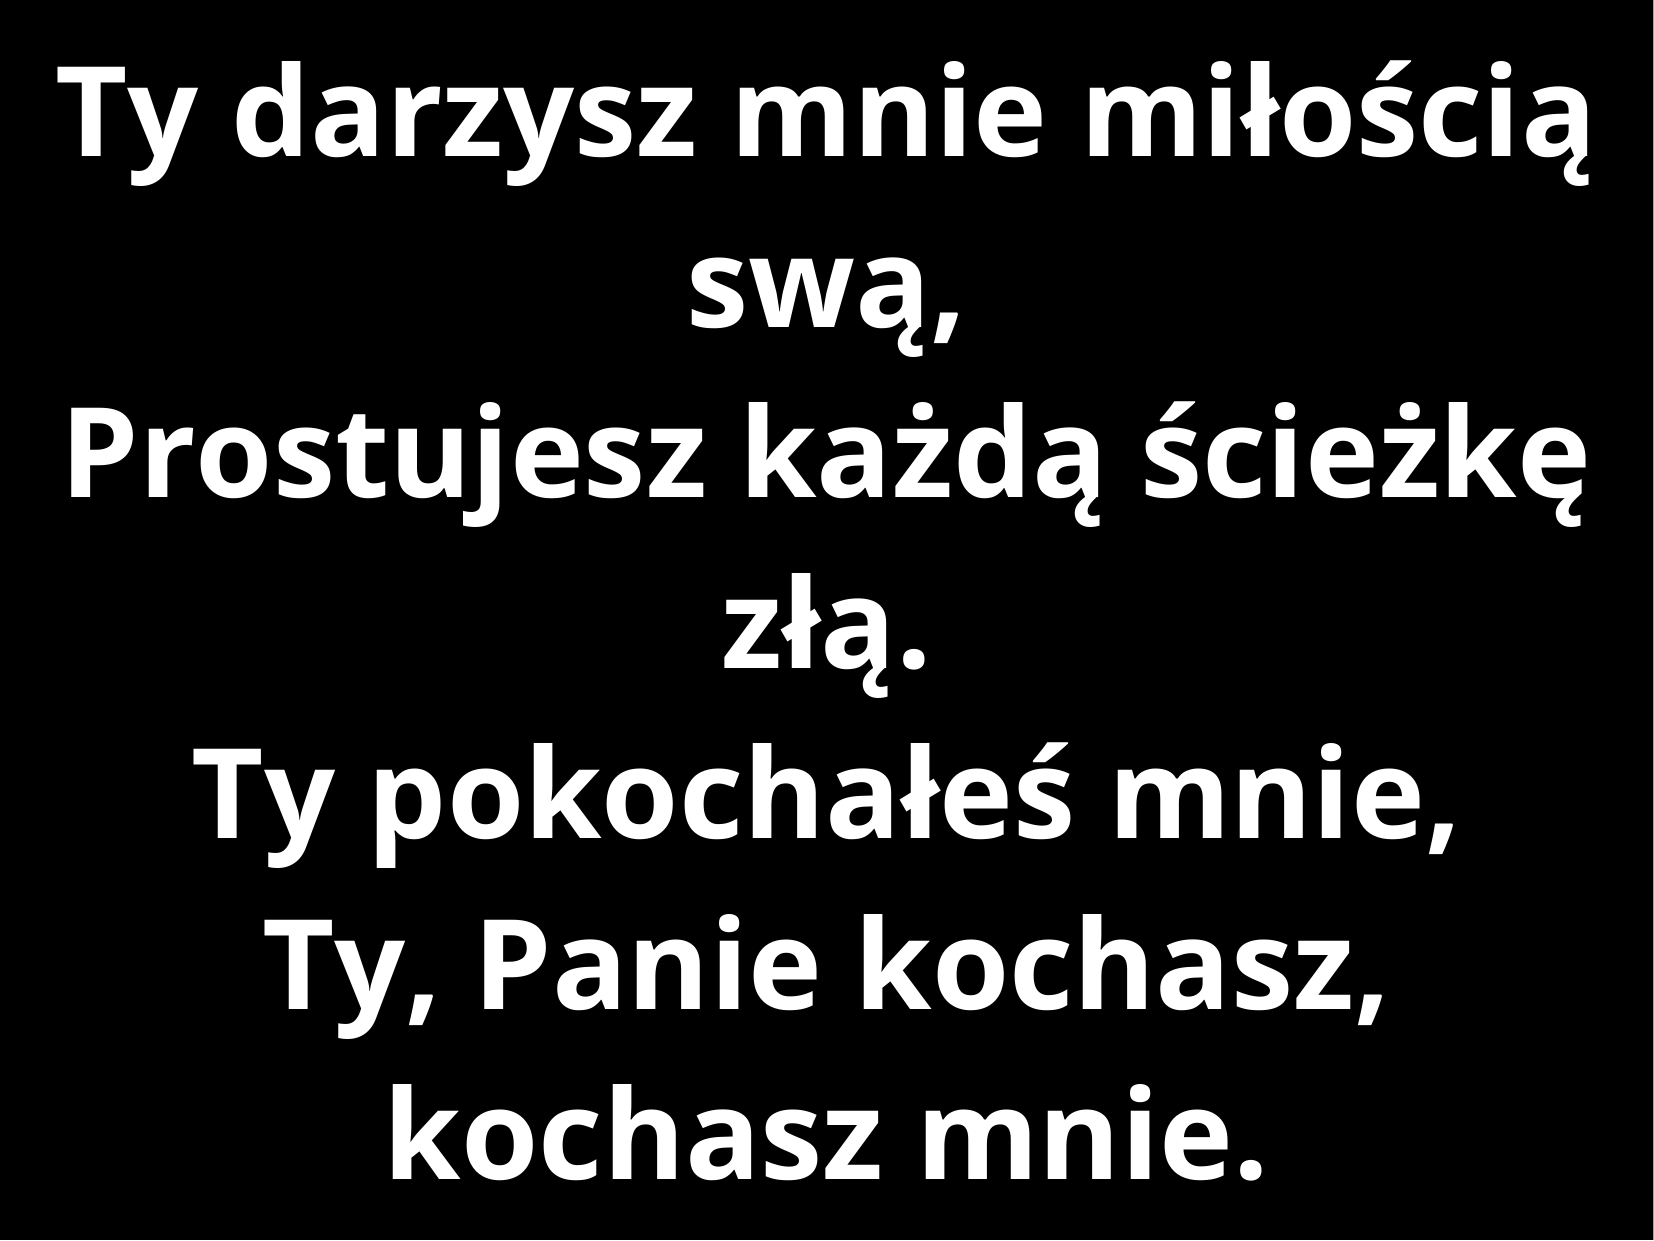

# Ty darzysz mnie miłością swą, Prostujesz każdą ścieżkę złą. Ty pokochałeś mnie, Ty, Panie kochasz, kochasz mnie.